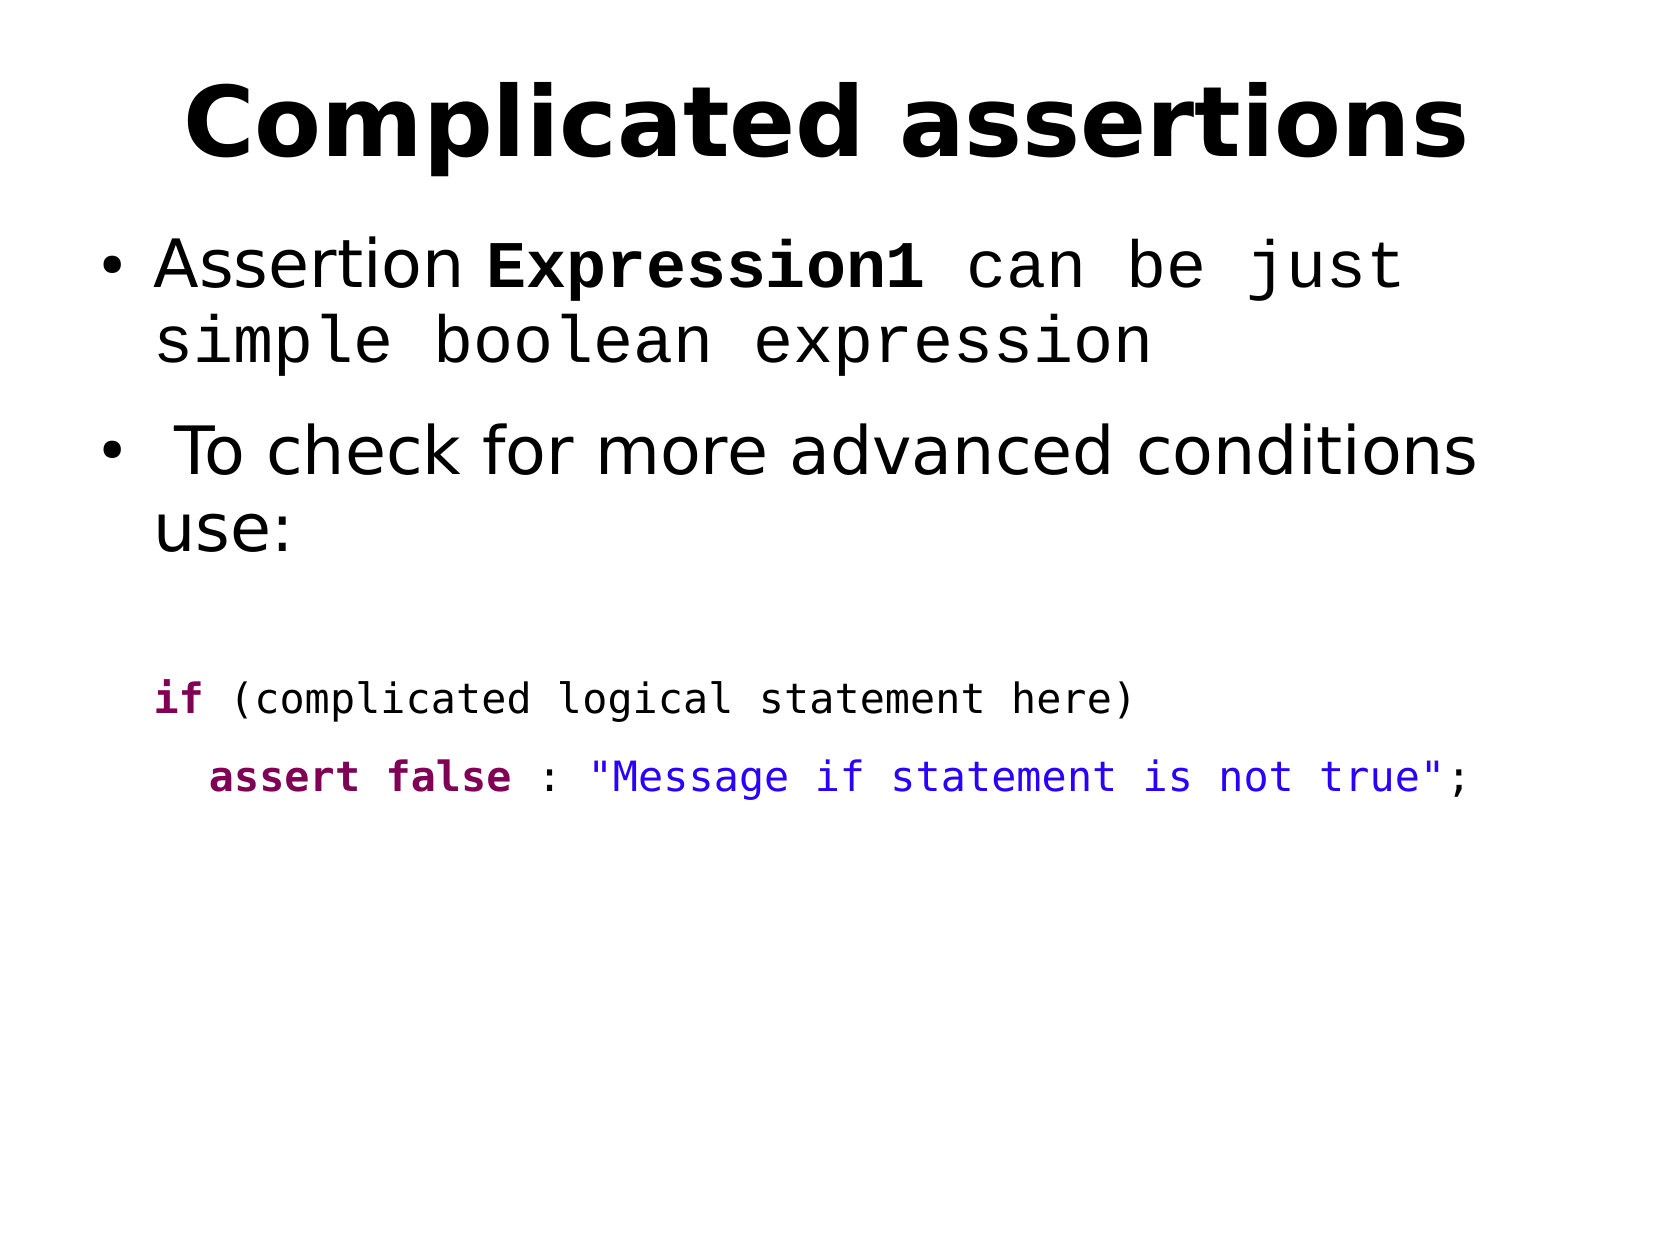

# Complicated assertions
Assertion Expression1 can be just simple boolean expression
 To check for more advanced conditions use:
if (complicated logical statement here)
 assert false : "Message if statement is not true";